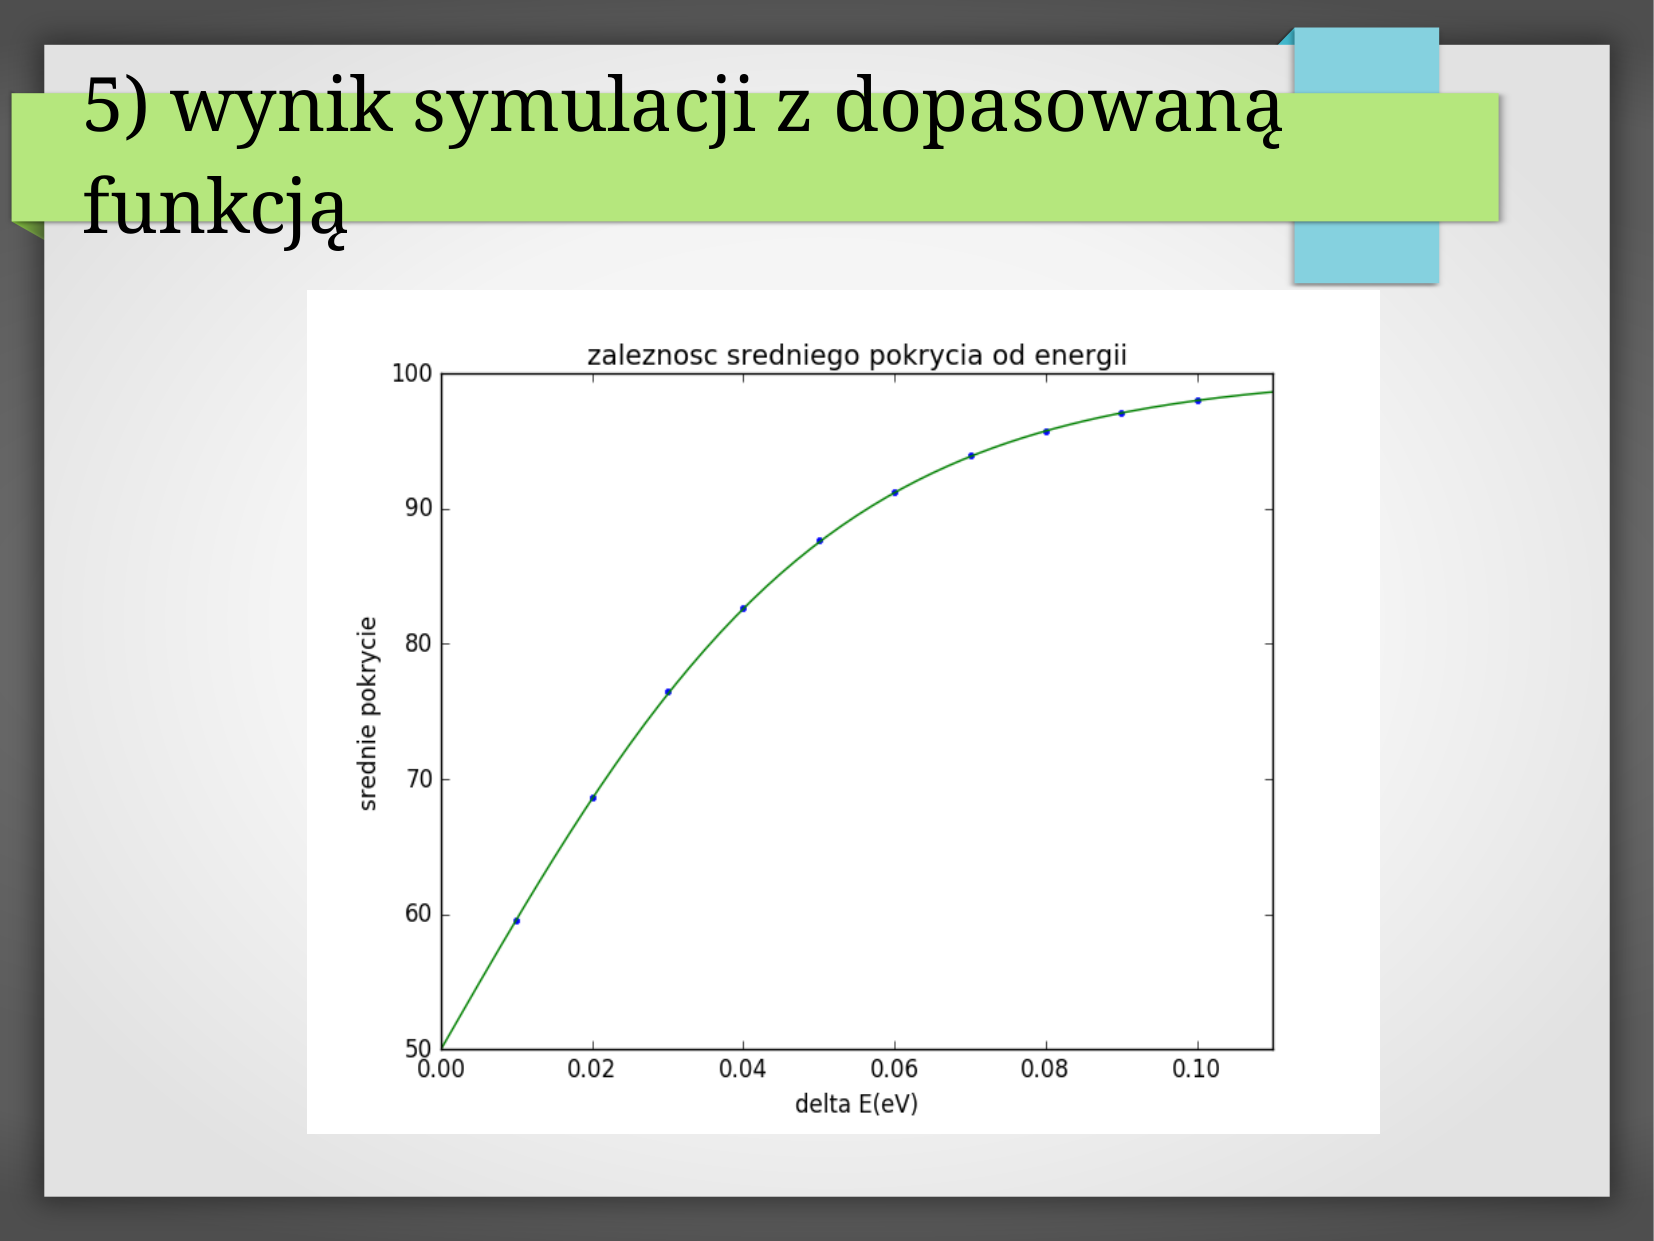

# 5) wynik symulacji z dopasowaną funkcją